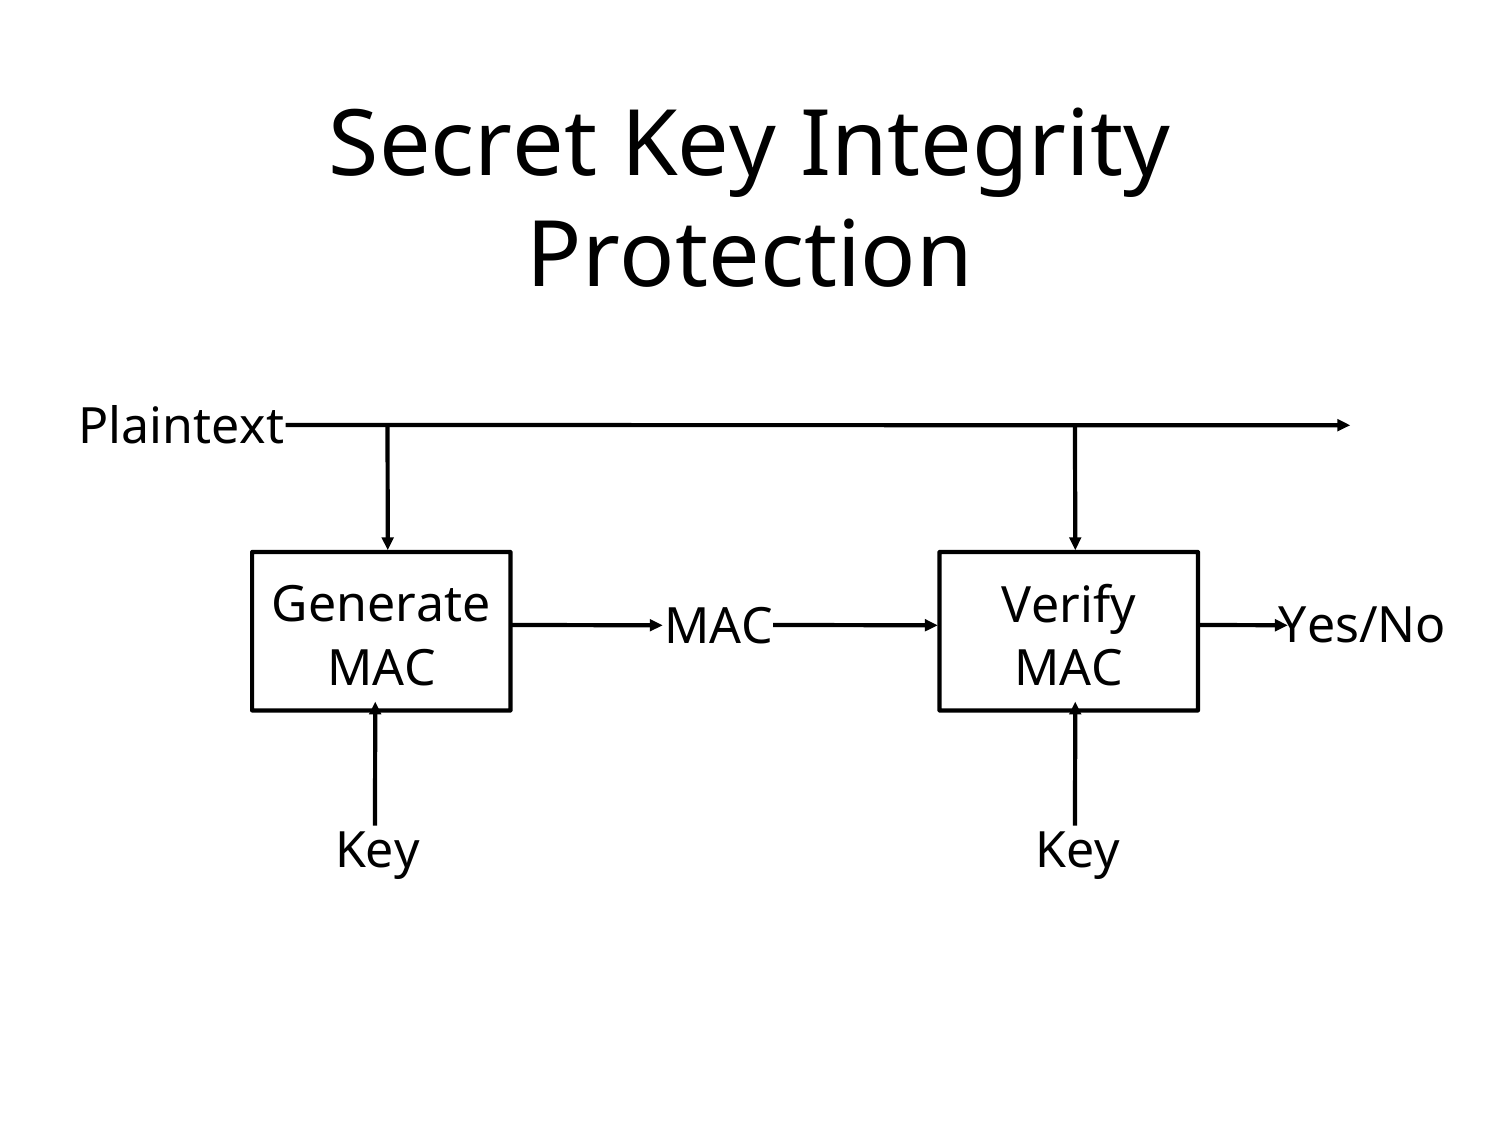

# Secret Key Integrity Protection
Plaintext
Generate
MAC
Verify
MAC
Yes/No
MAC
Key
Key